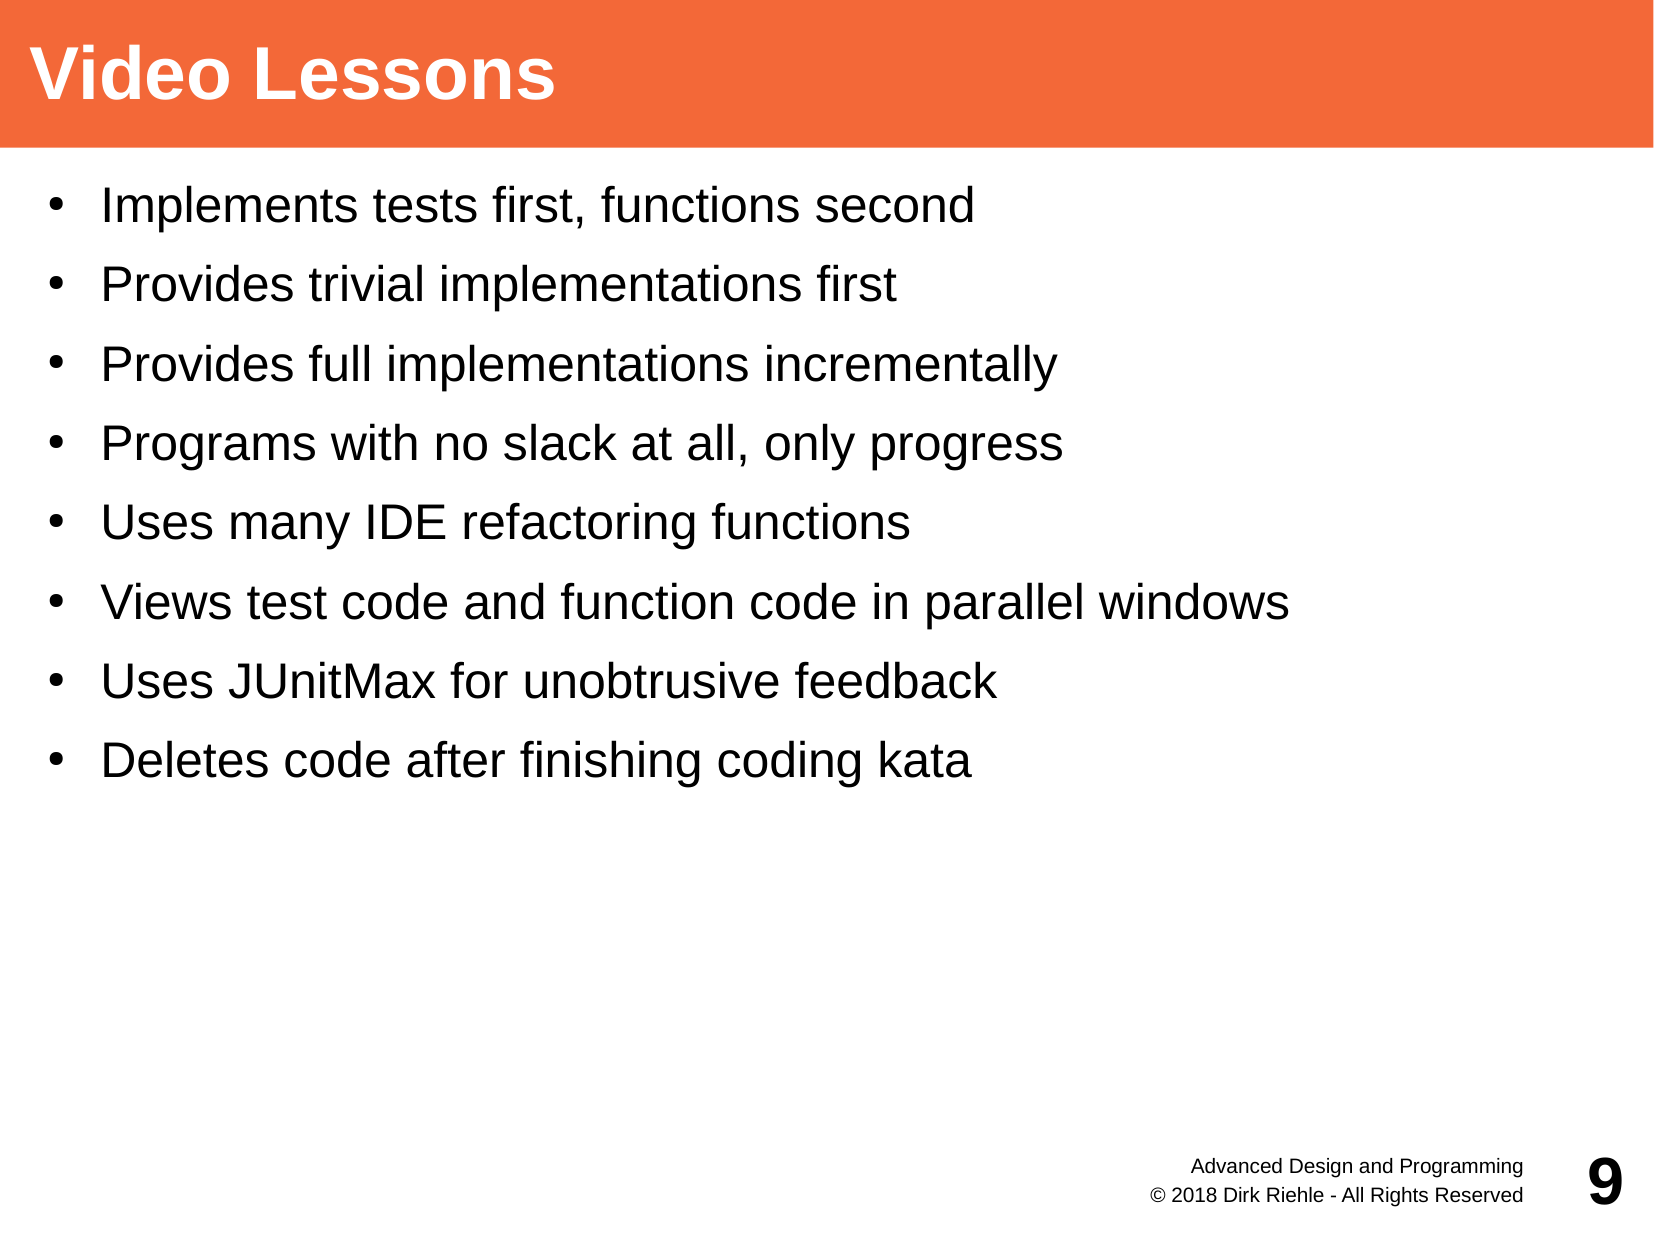

# Video Lessons
Implements tests first, functions second
Provides trivial implementations first
Provides full implementations incrementally
Programs with no slack at all, only progress
Uses many IDE refactoring functions
Views test code and function code in parallel windows
Uses JUnitMax for unobtrusive feedback
Deletes code after finishing coding kata
Advanced Design and Programming
9
© 2018 Dirk Riehle - All Rights Reserved